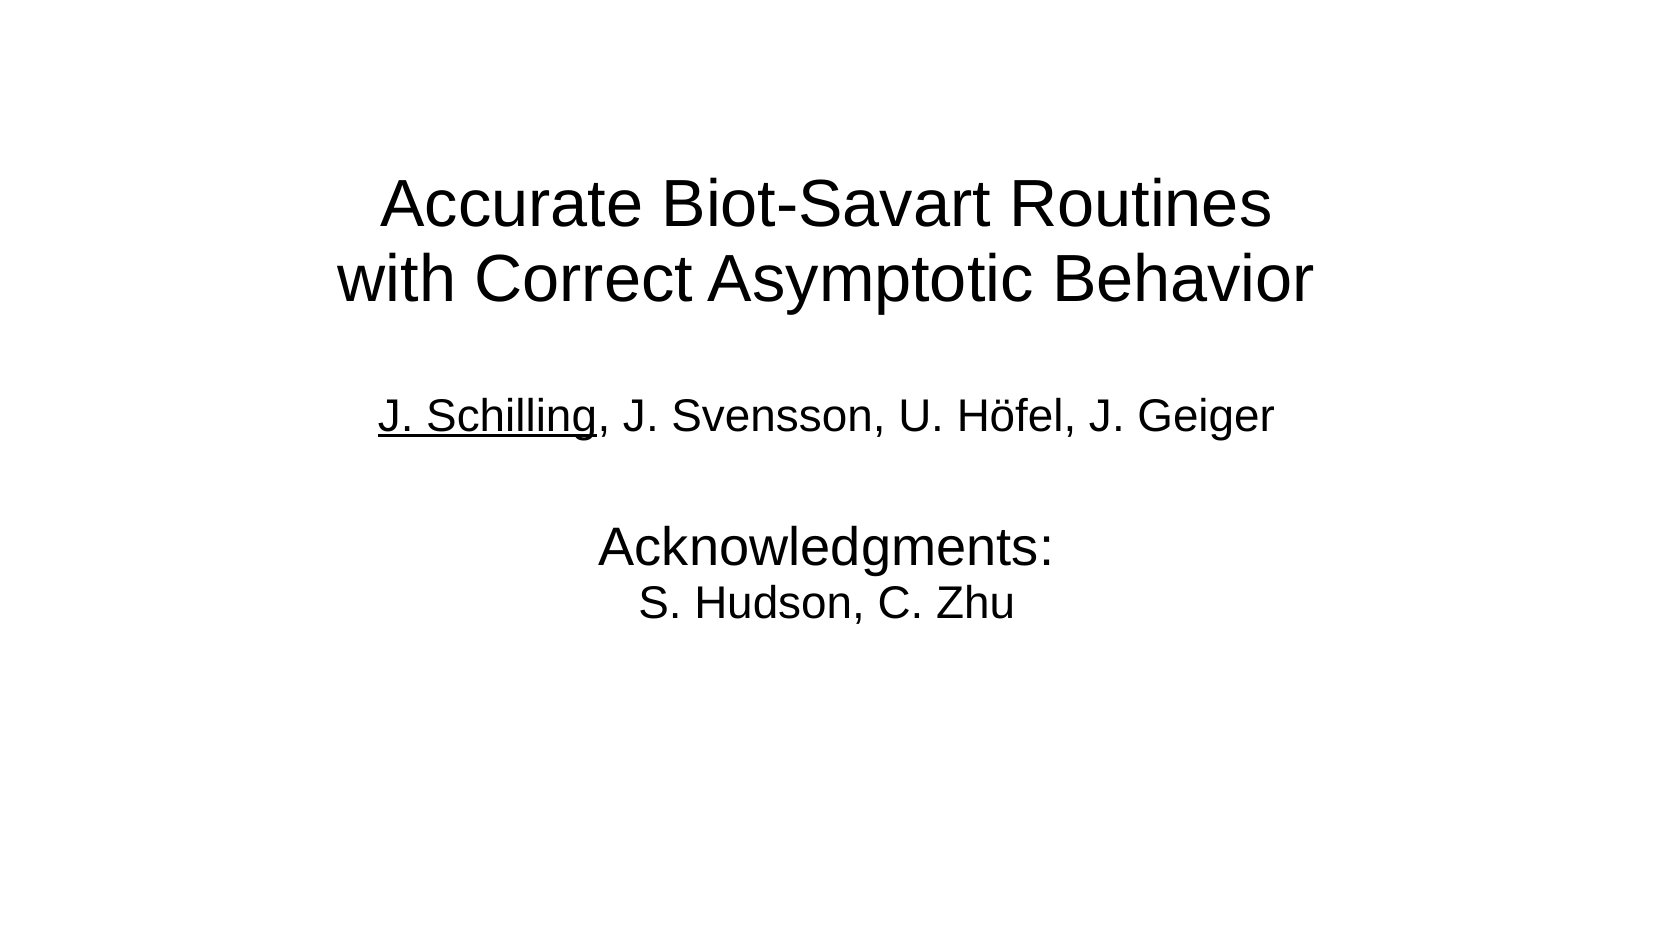

# Accurate Biot-Savart Routines
with Correct Asymptotic Behavior
J. Schilling, J. Svensson, U. Höfel, J. Geiger
Acknowledgments:
S. Hudson, C. Zhu